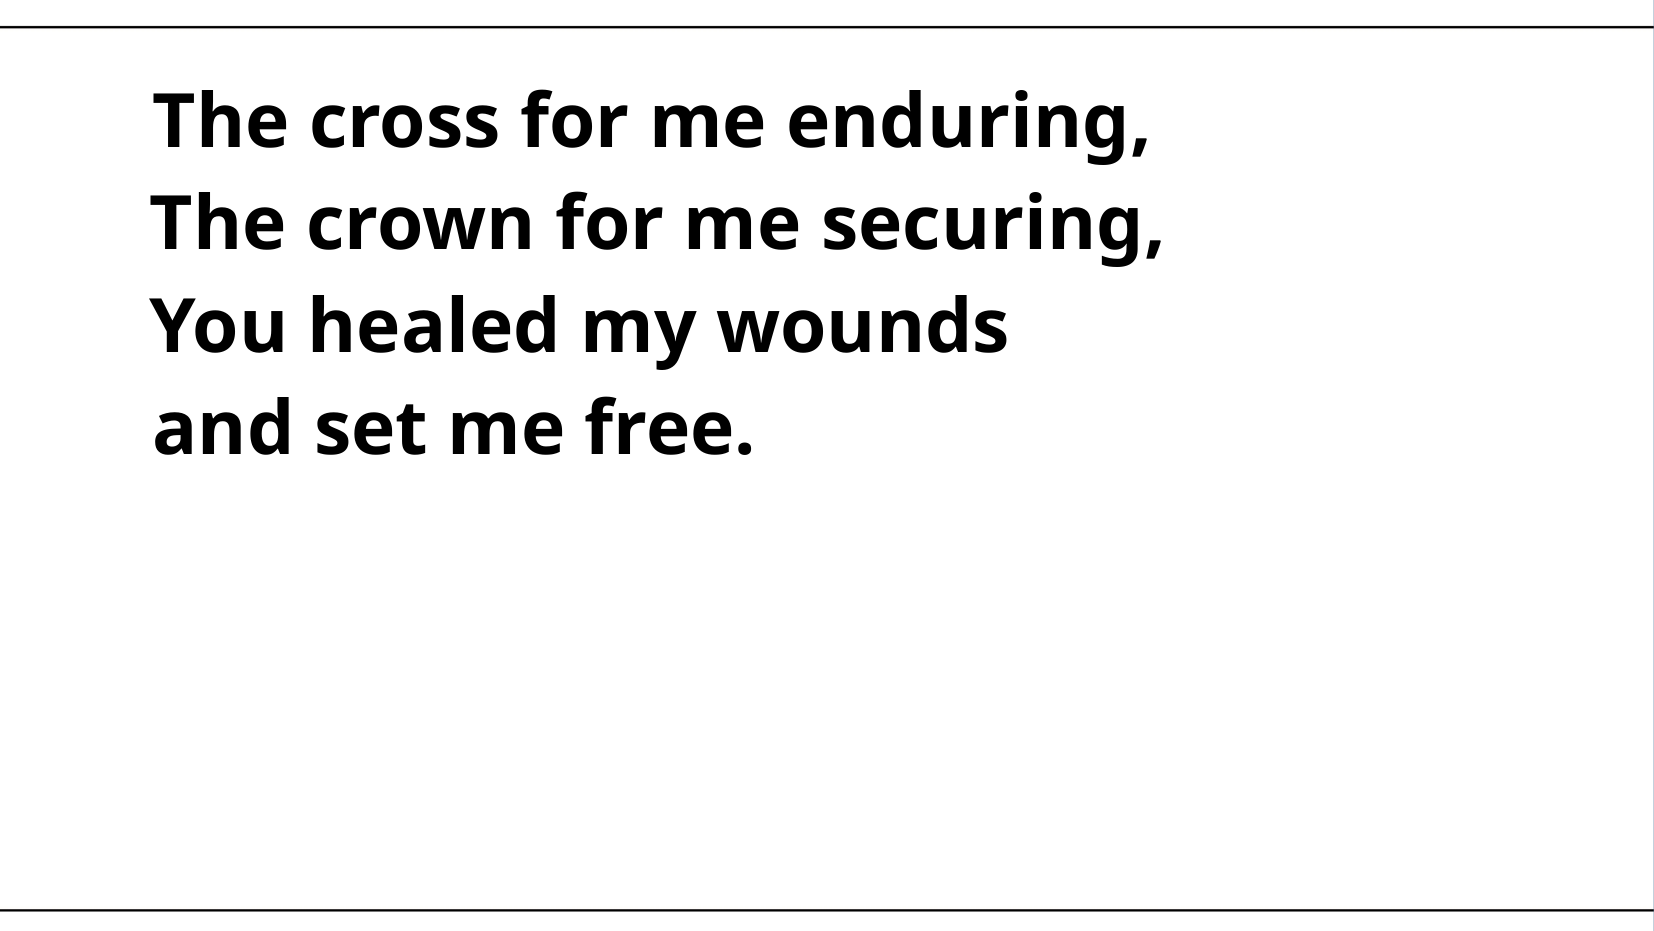

The cross for me enduring,
The crown for me securing,
You healed my wounds
 and set me free.